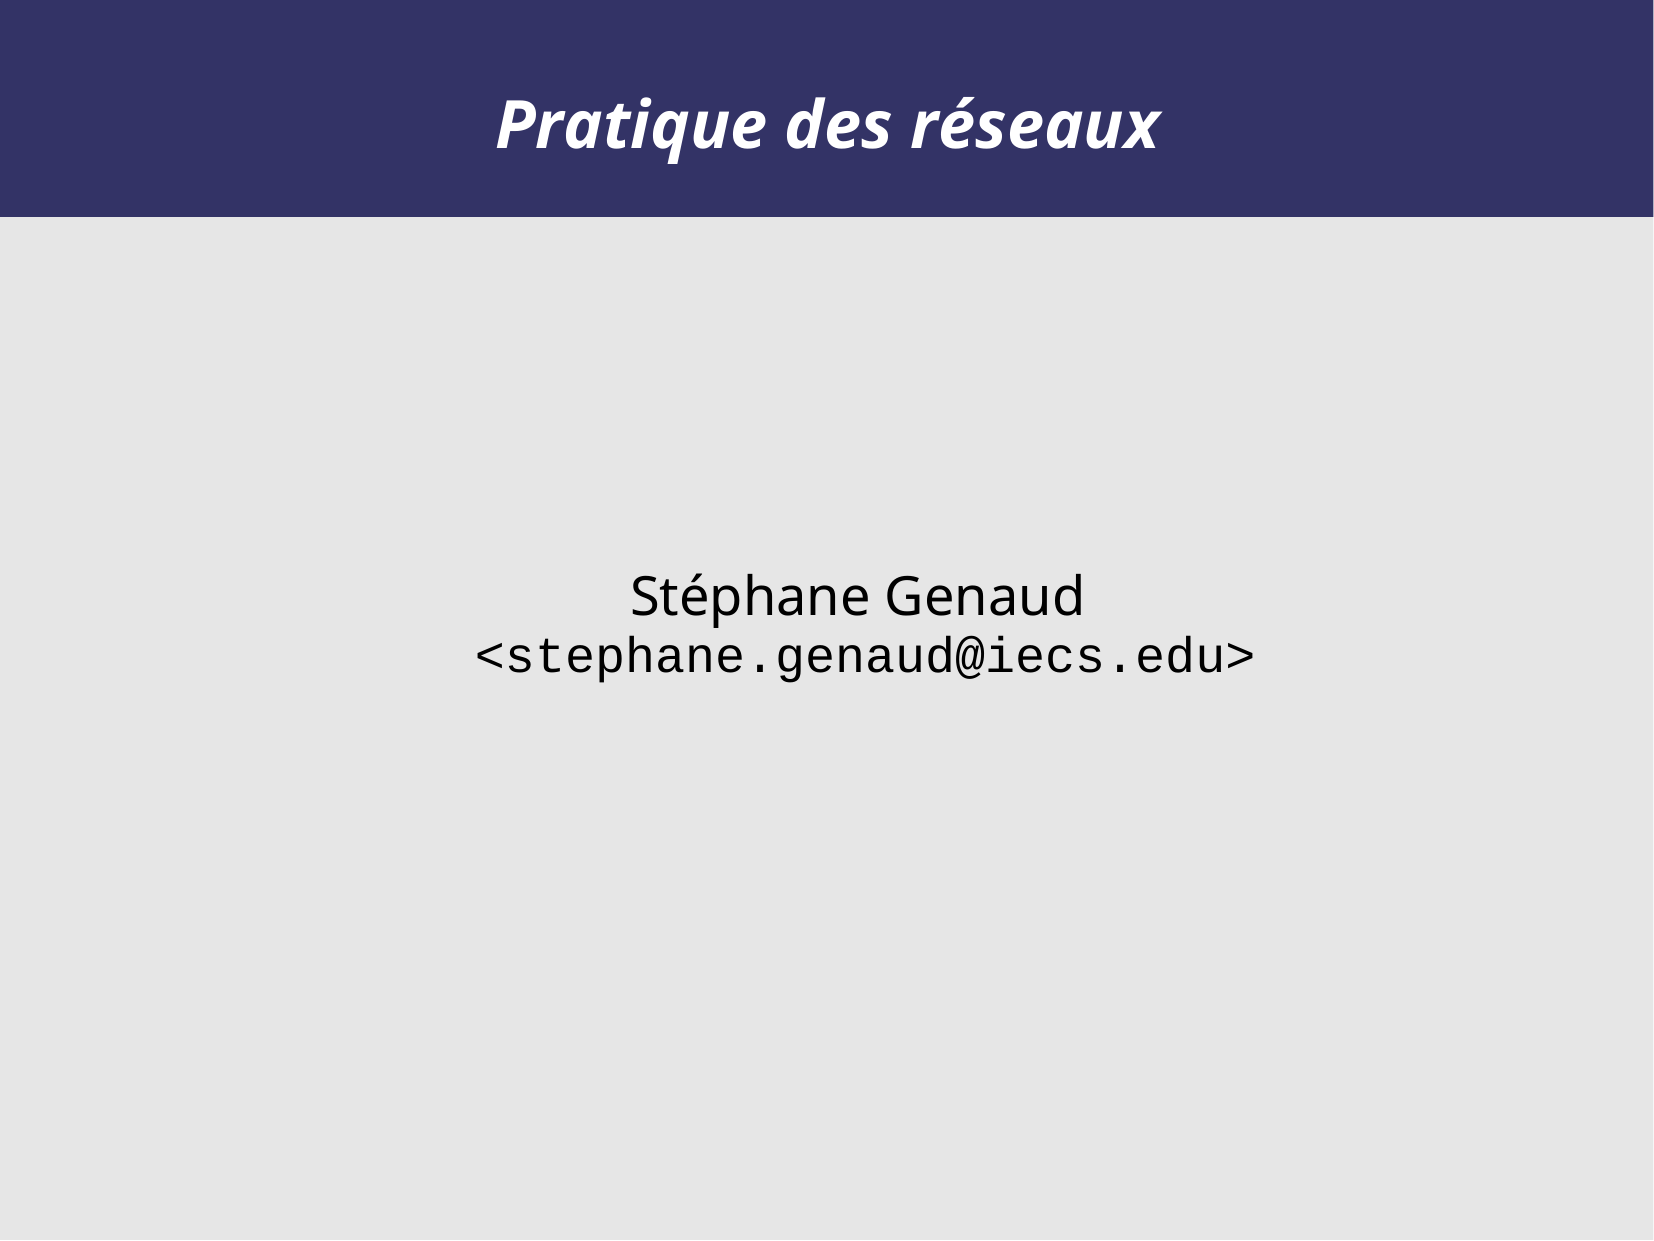

# Pratique des réseaux
Stéphane Genaud
<stephane.genaud@iecs.edu>